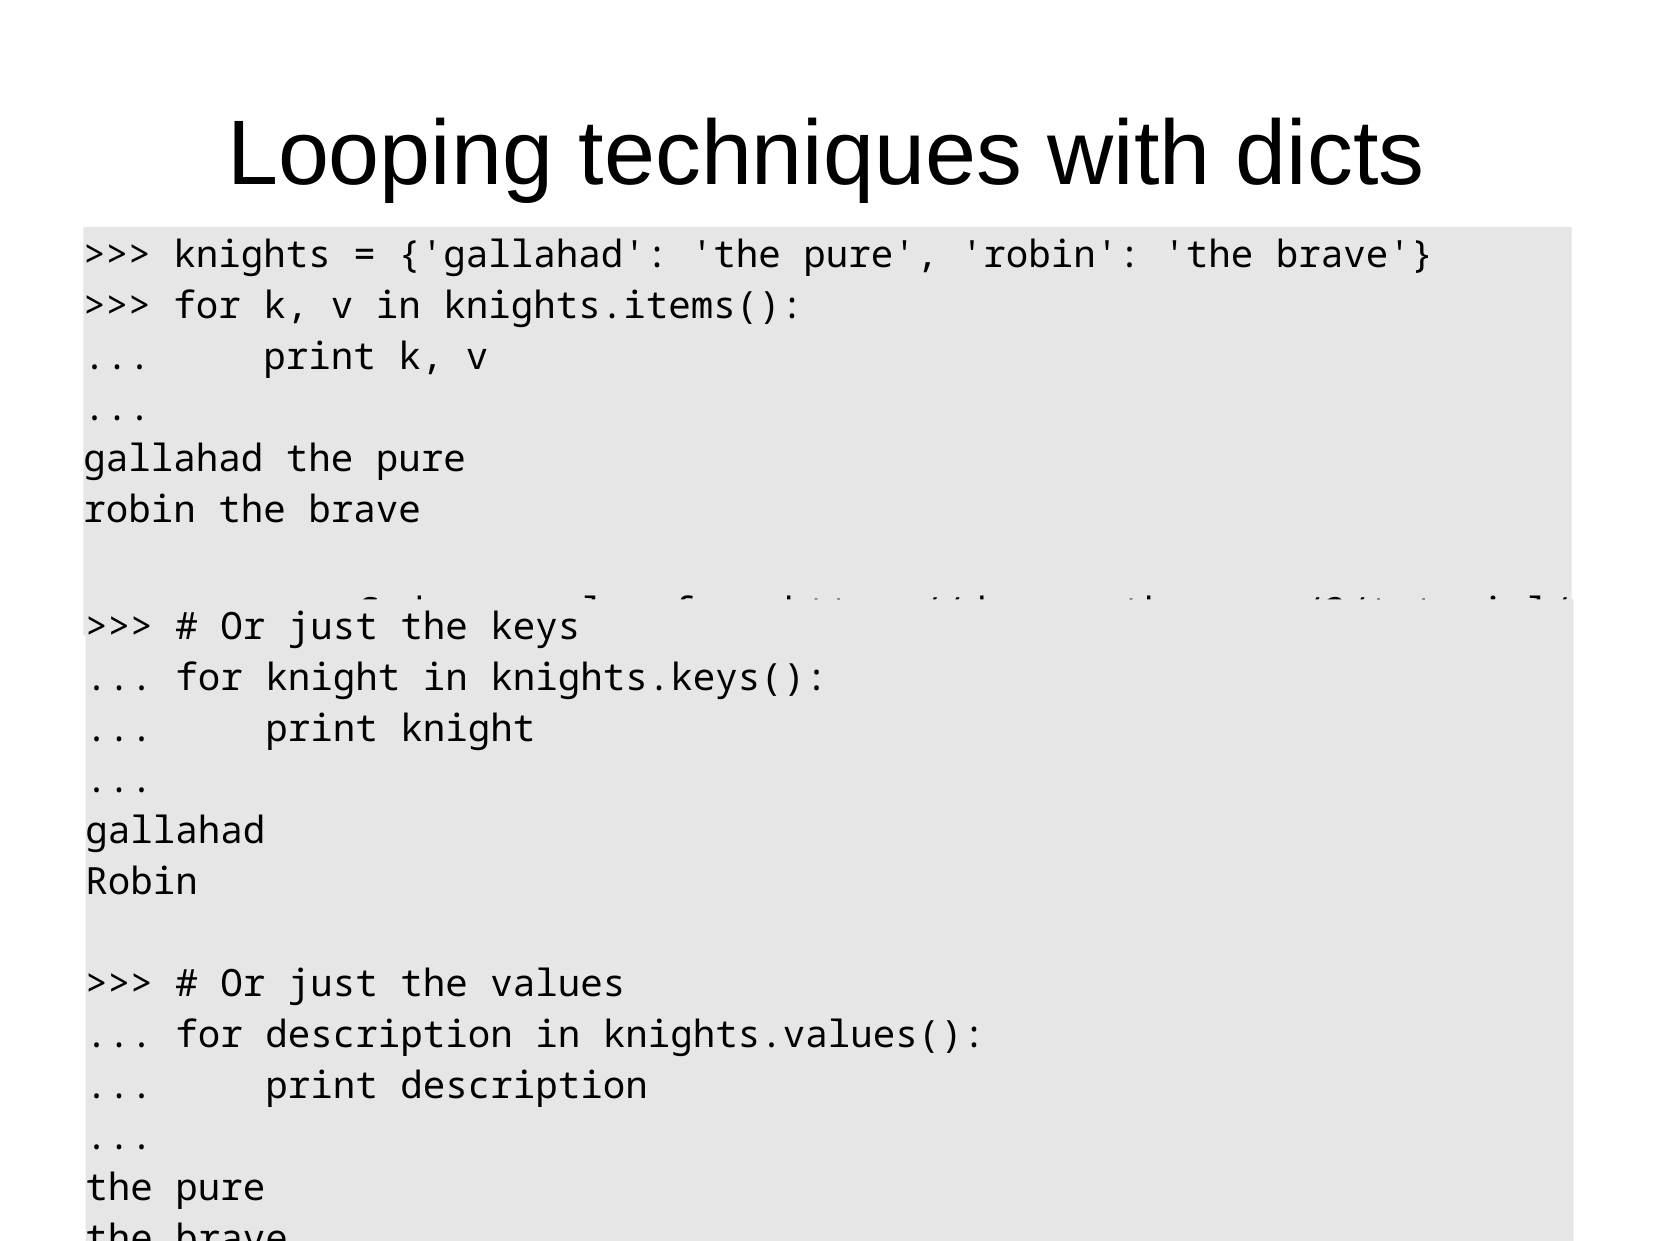

# Looping techniques with dicts
>>> knights = {'gallahad': 'the pure', 'robin': 'the brave'}
>>> for k, v in knights.items():
... print k, v
...
gallahad the pure
robin the brave
Code examples from https://docs.python.org/2/tutorial/
>>> # Or just the keys
... for knight in knights.keys():
... print knight
...
gallahad
Robin
>>> # Or just the values
... for description in knights.values():
... print description
...
the pure
the brave